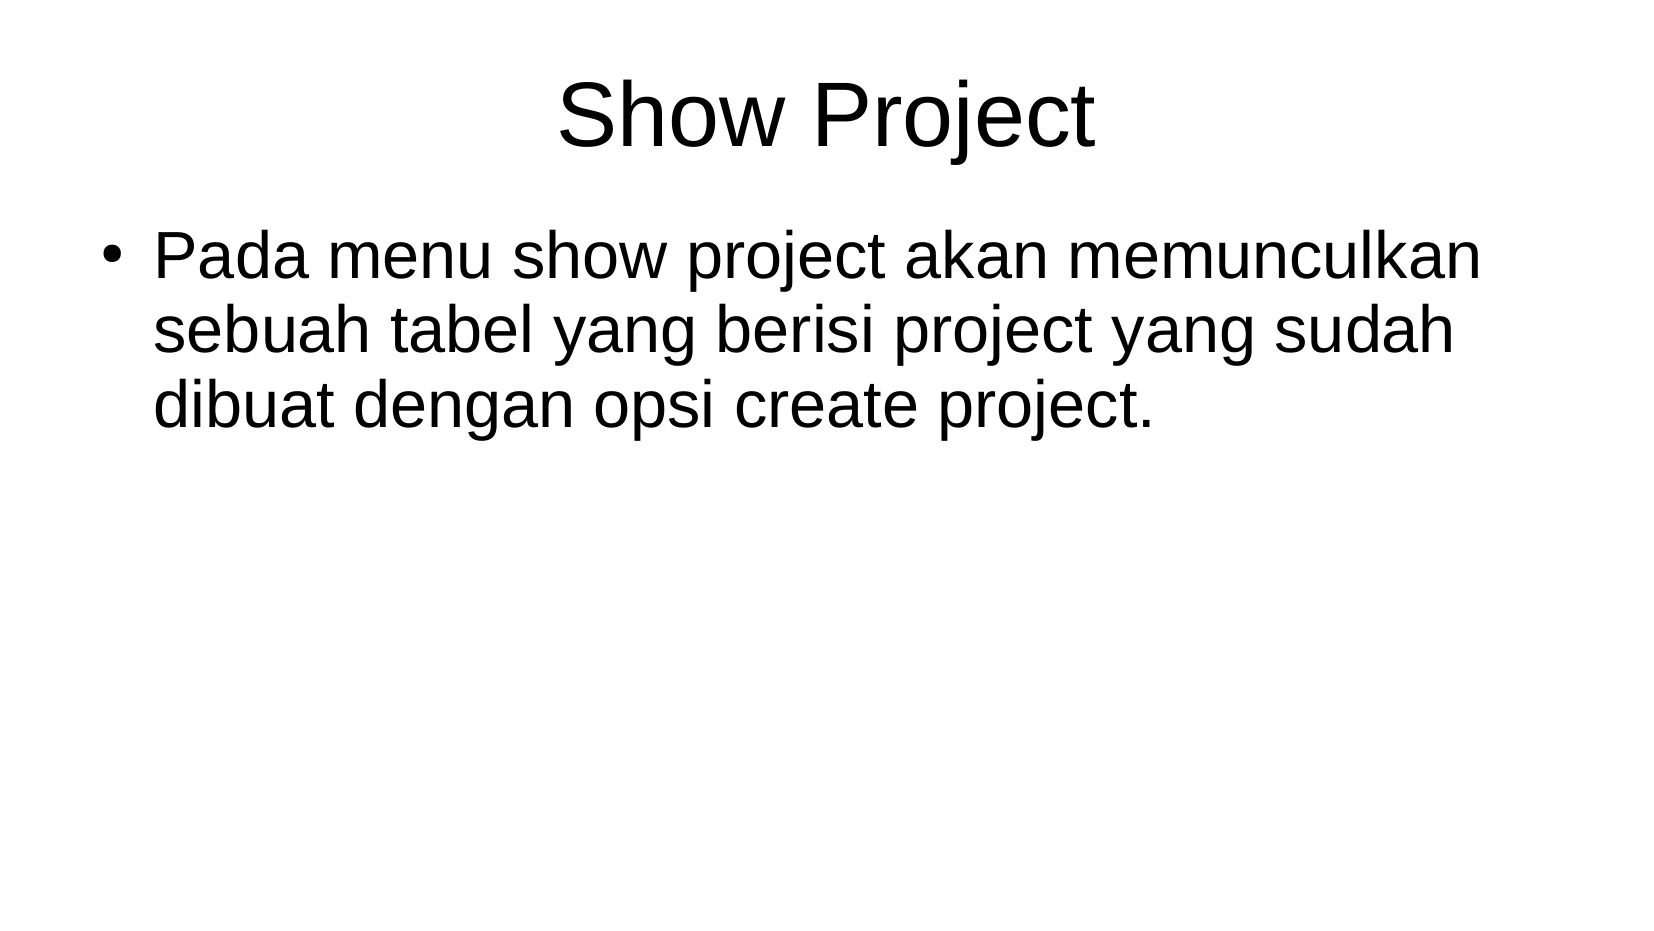

# Show Project
Pada menu show project akan memunculkan sebuah tabel yang berisi project yang sudah dibuat dengan opsi create project.